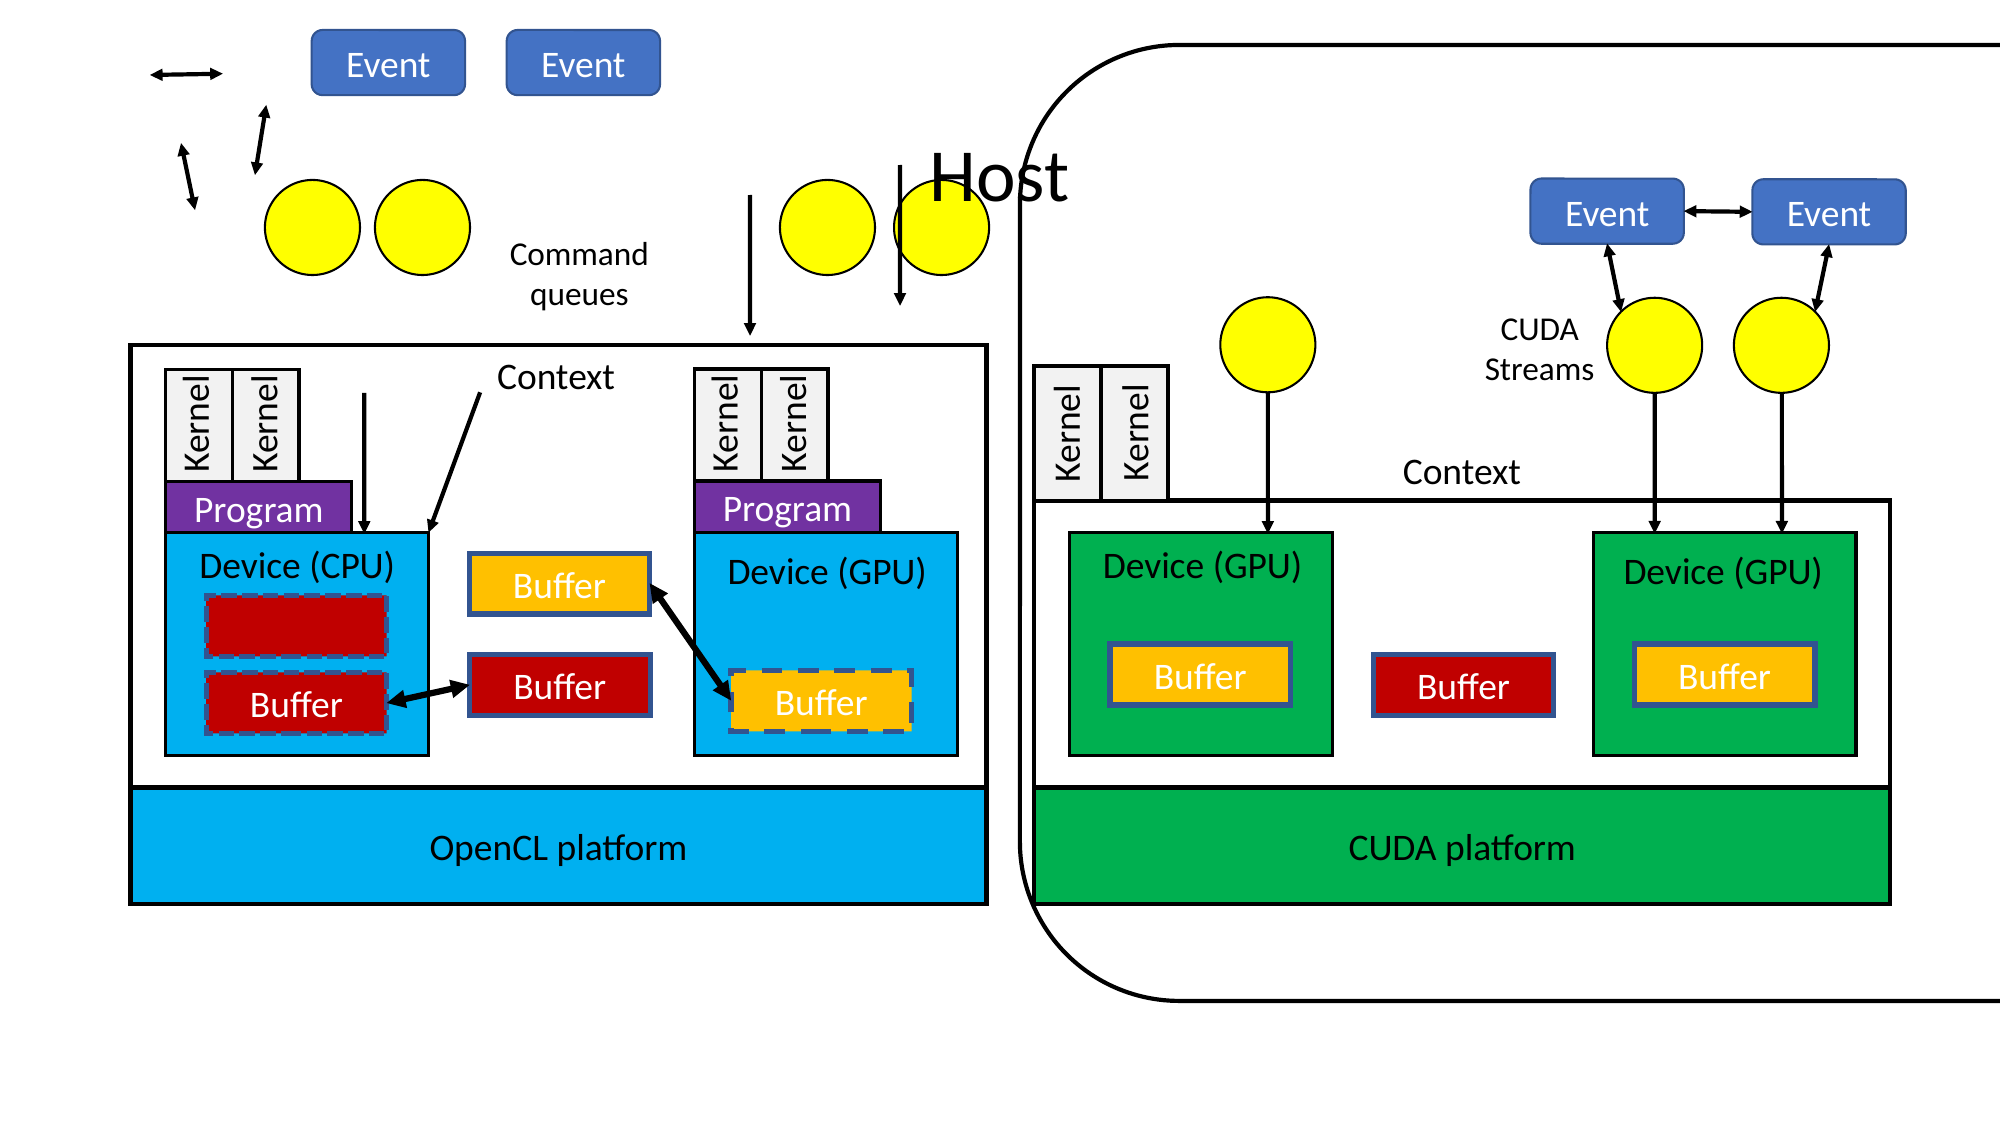

Event
Event
Host
Event
Event
Command
queues
CUDA
Streams
Context
Kernel
Kernel
Kernel
Kernel
Kernel
Kernel
Context
Program
Program
Device (CPU)
Device (GPU)
Device (GPU)
Device (GPU)
Buffer
Buffer
Buffer
Buffer
Buffer
Buffer
Buffer
OpenCL platform
CUDA platform